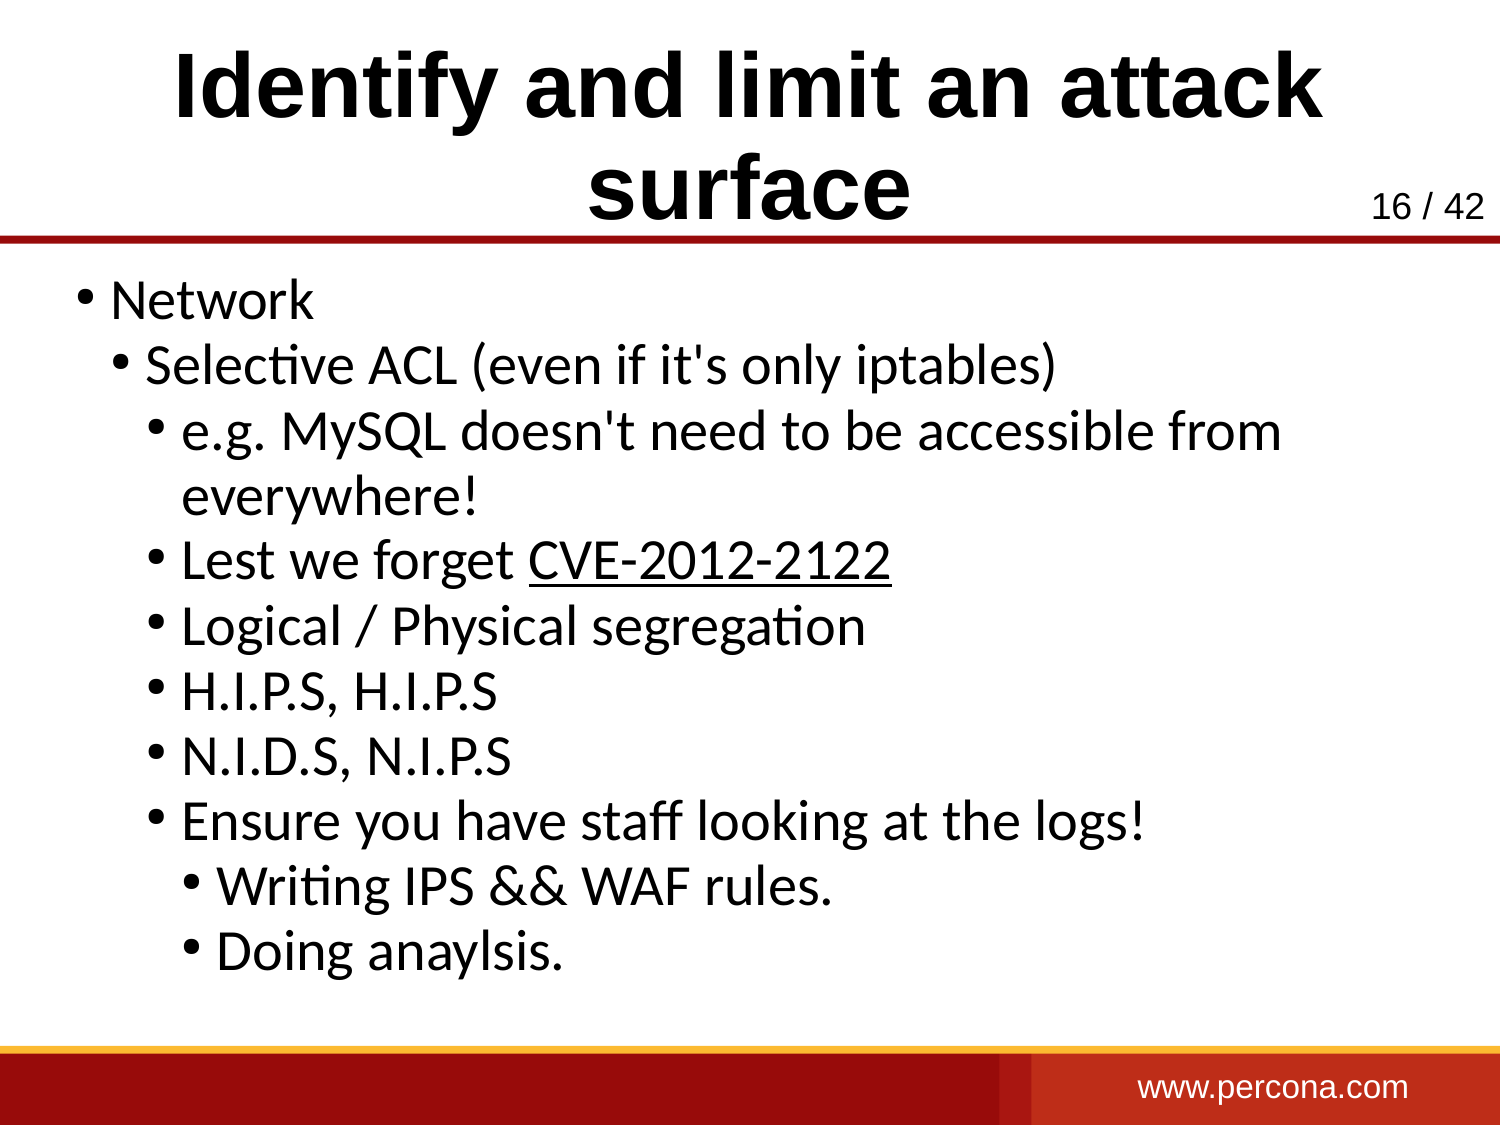

Identify and limit an attack surface
Network
Selective ACL (even if it's only iptables)
e.g. MySQL doesn't need to be accessible from everywhere!
Lest we forget CVE-2012-2122
Logical / Physical segregation
H.I.P.S, H.I.P.S
N.I.D.S, N.I.P.S
Ensure you have staff looking at the logs!
Writing IPS && WAF rules.
Doing anaylsis.